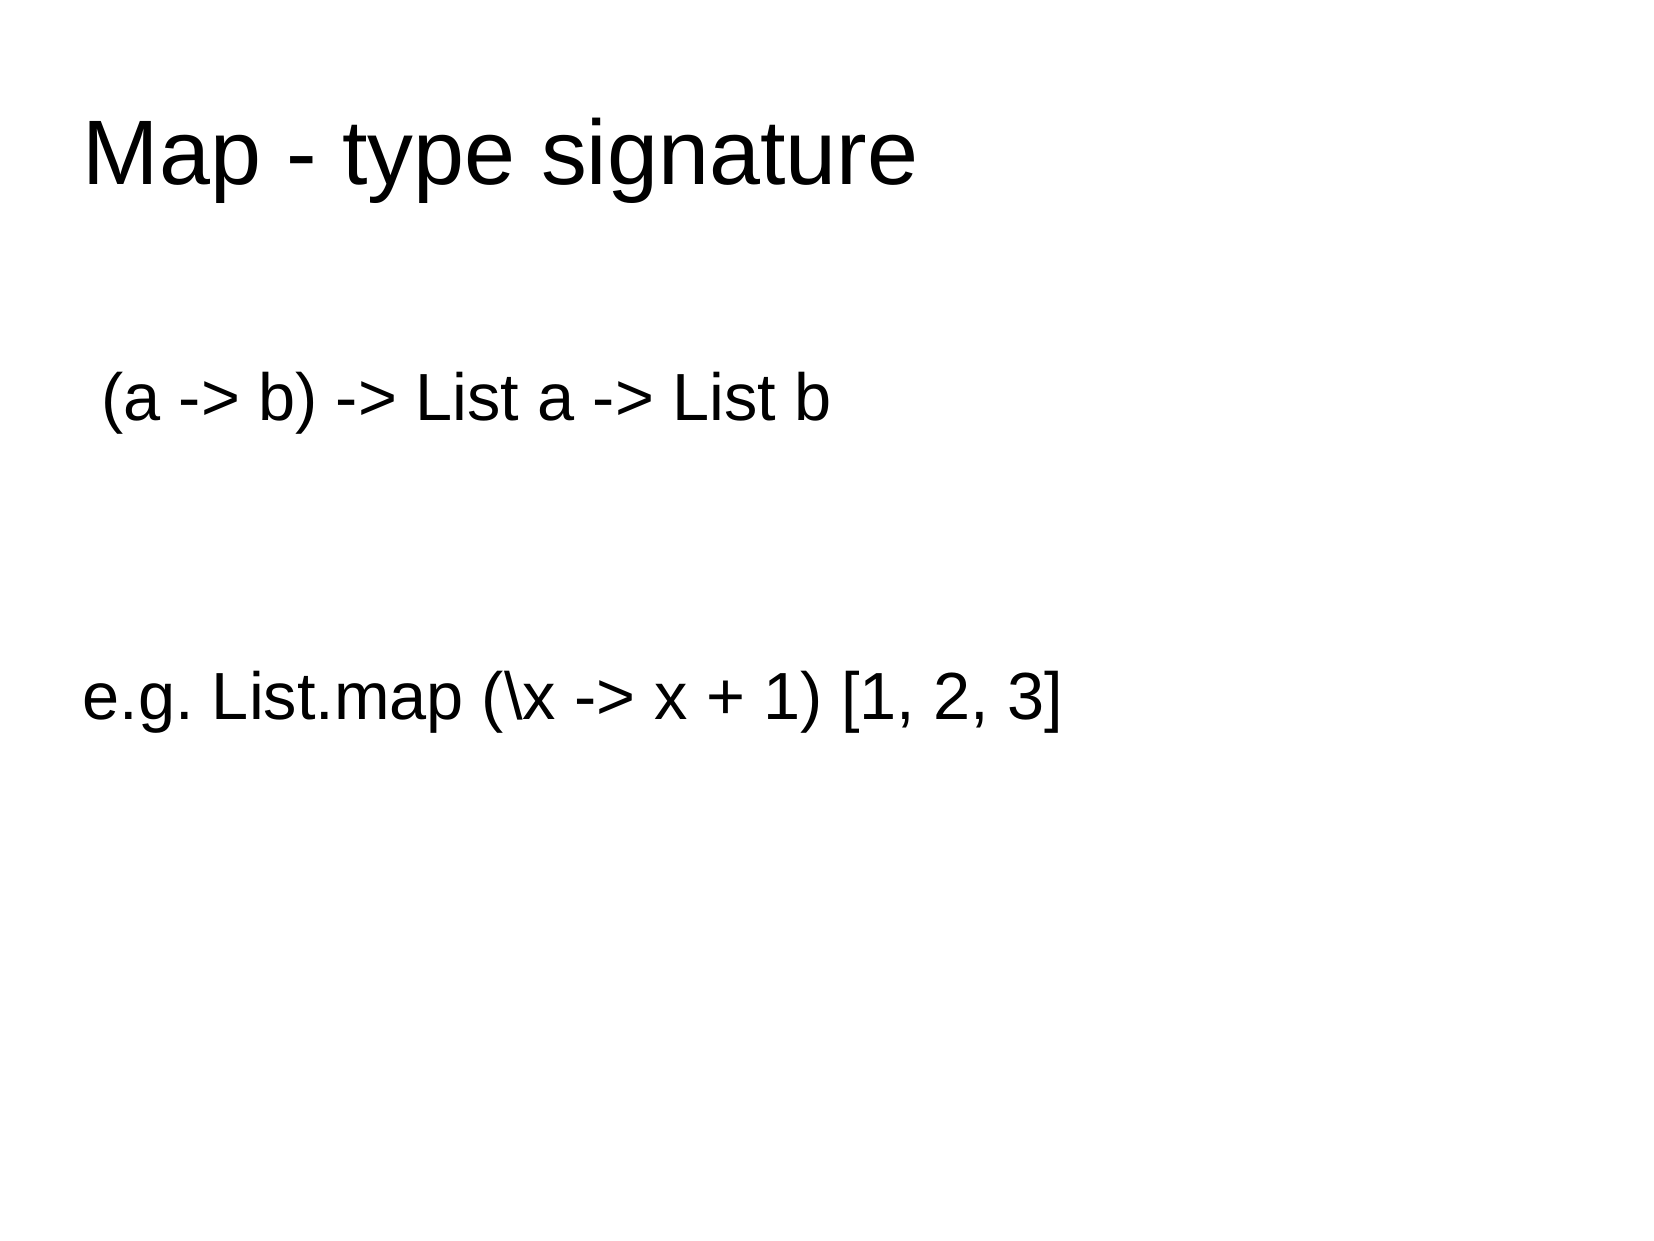

# Map - type signature
 (a -> b) -> List a -> List b
e.g. List.map (\x -> x + 1) [1, 2, 3]